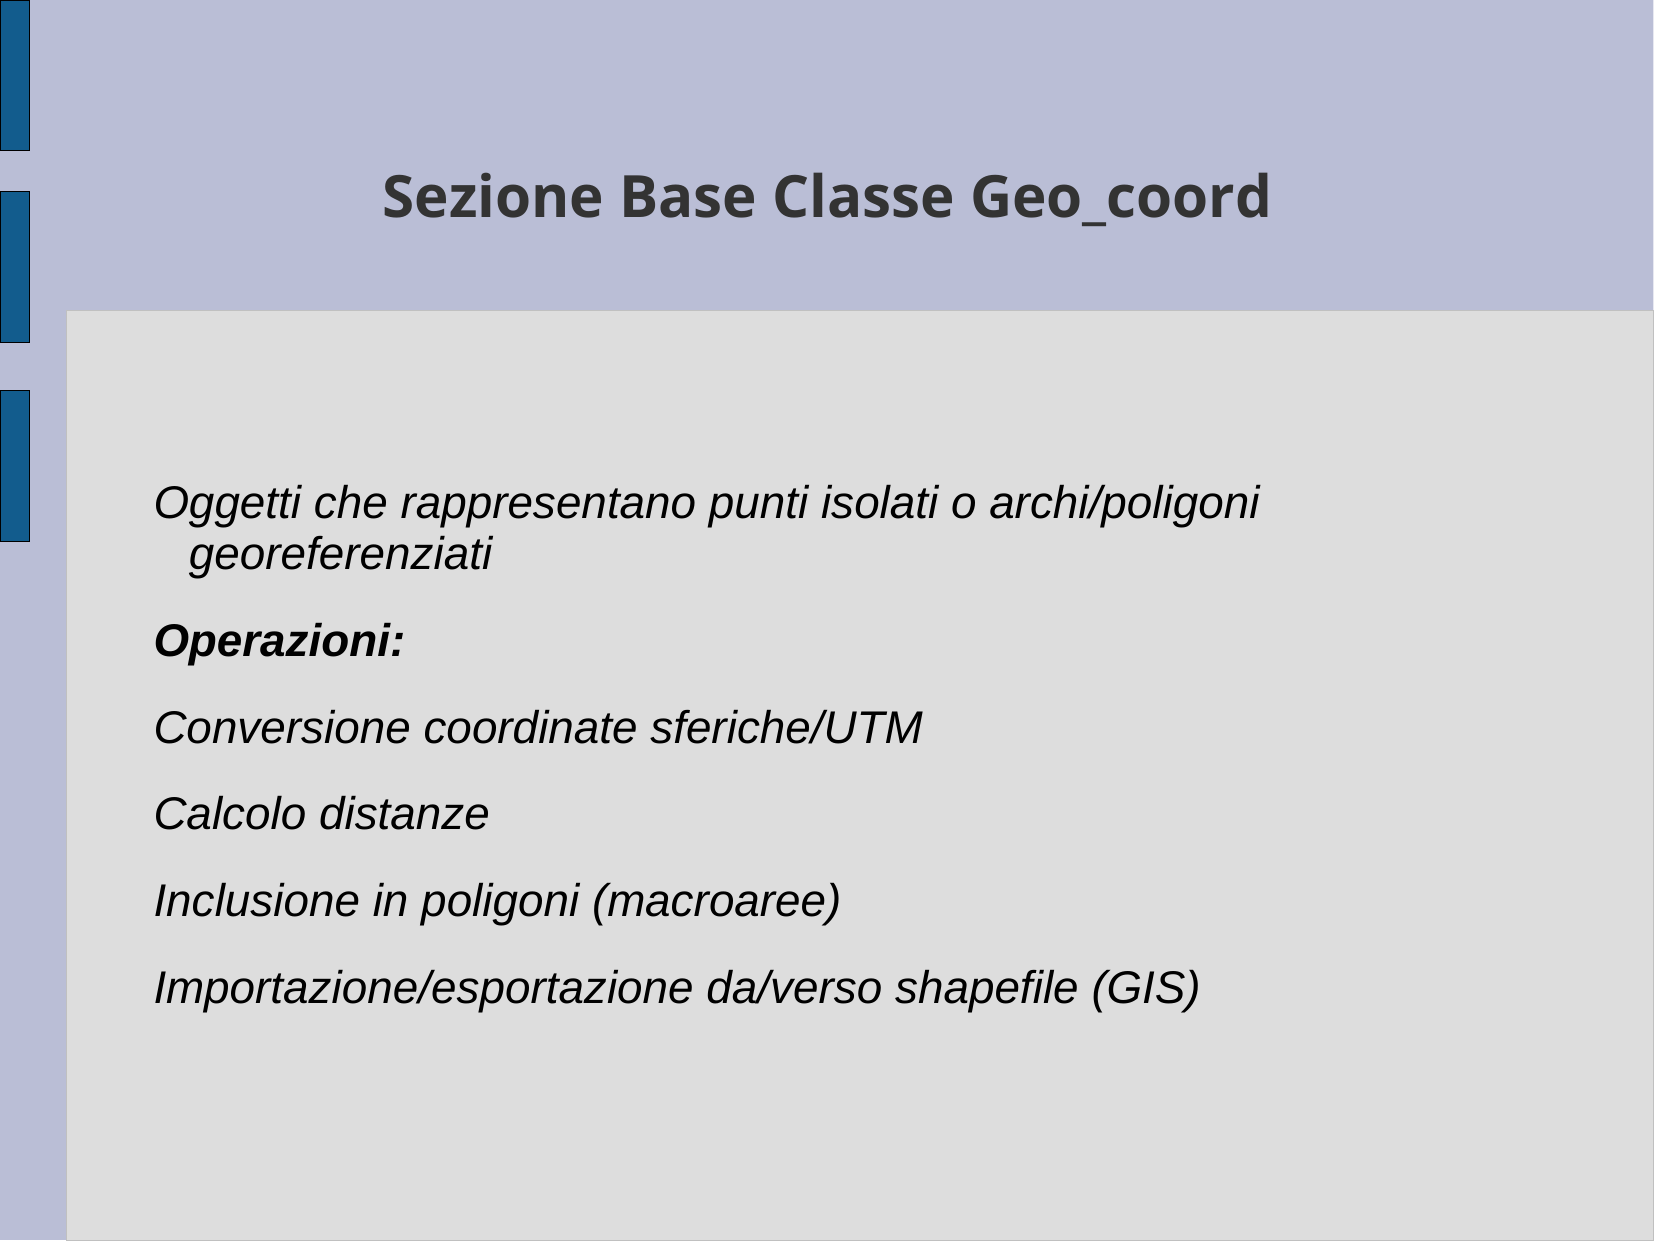

# Sezione Base Classe Geo_coord
Oggetti che rappresentano punti isolati o archi/poligoni georeferenziati
Operazioni:
Conversione coordinate sferiche/UTM
Calcolo distanze
Inclusione in poligoni (macroaree)
Importazione/esportazione da/verso shapefile (GIS)